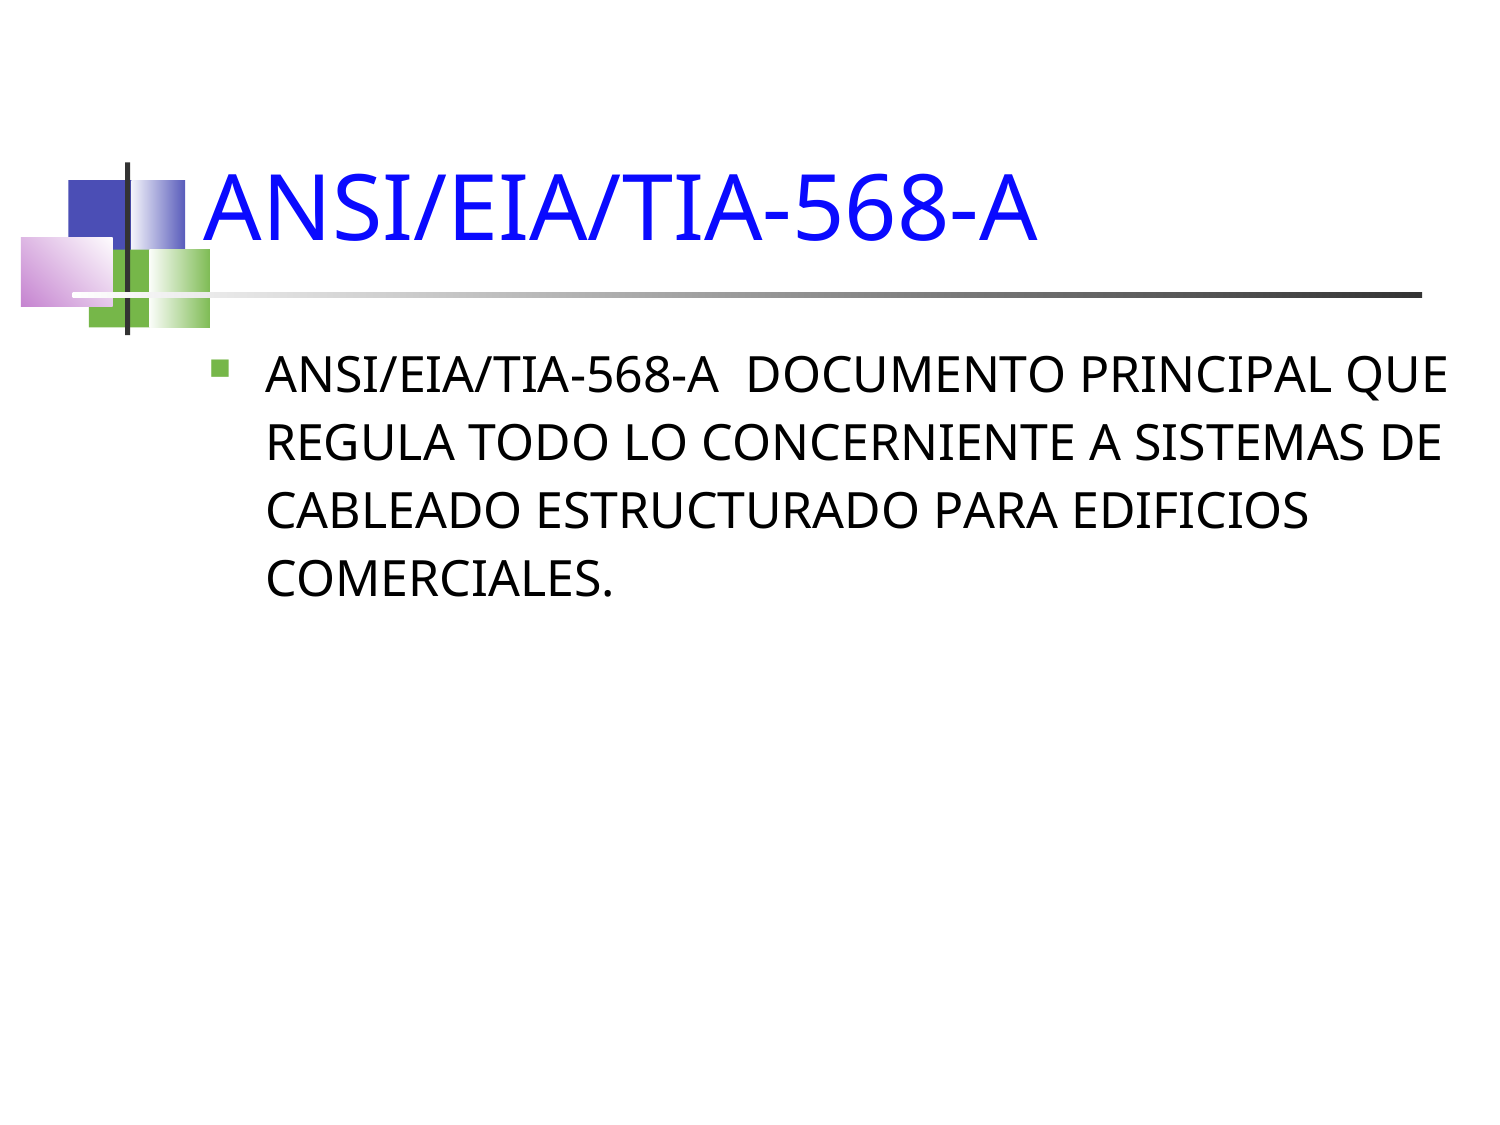

# ANSI/EIA/TIA-568-A
ANSI/EIA/TIA-568-A DOCUMENTO PRINCIPAL QUE REGULA TODO LO CONCERNIENTE A SISTEMAS DE CABLEADO ESTRUCTURADO PARA EDIFICIOS COMERCIALES.